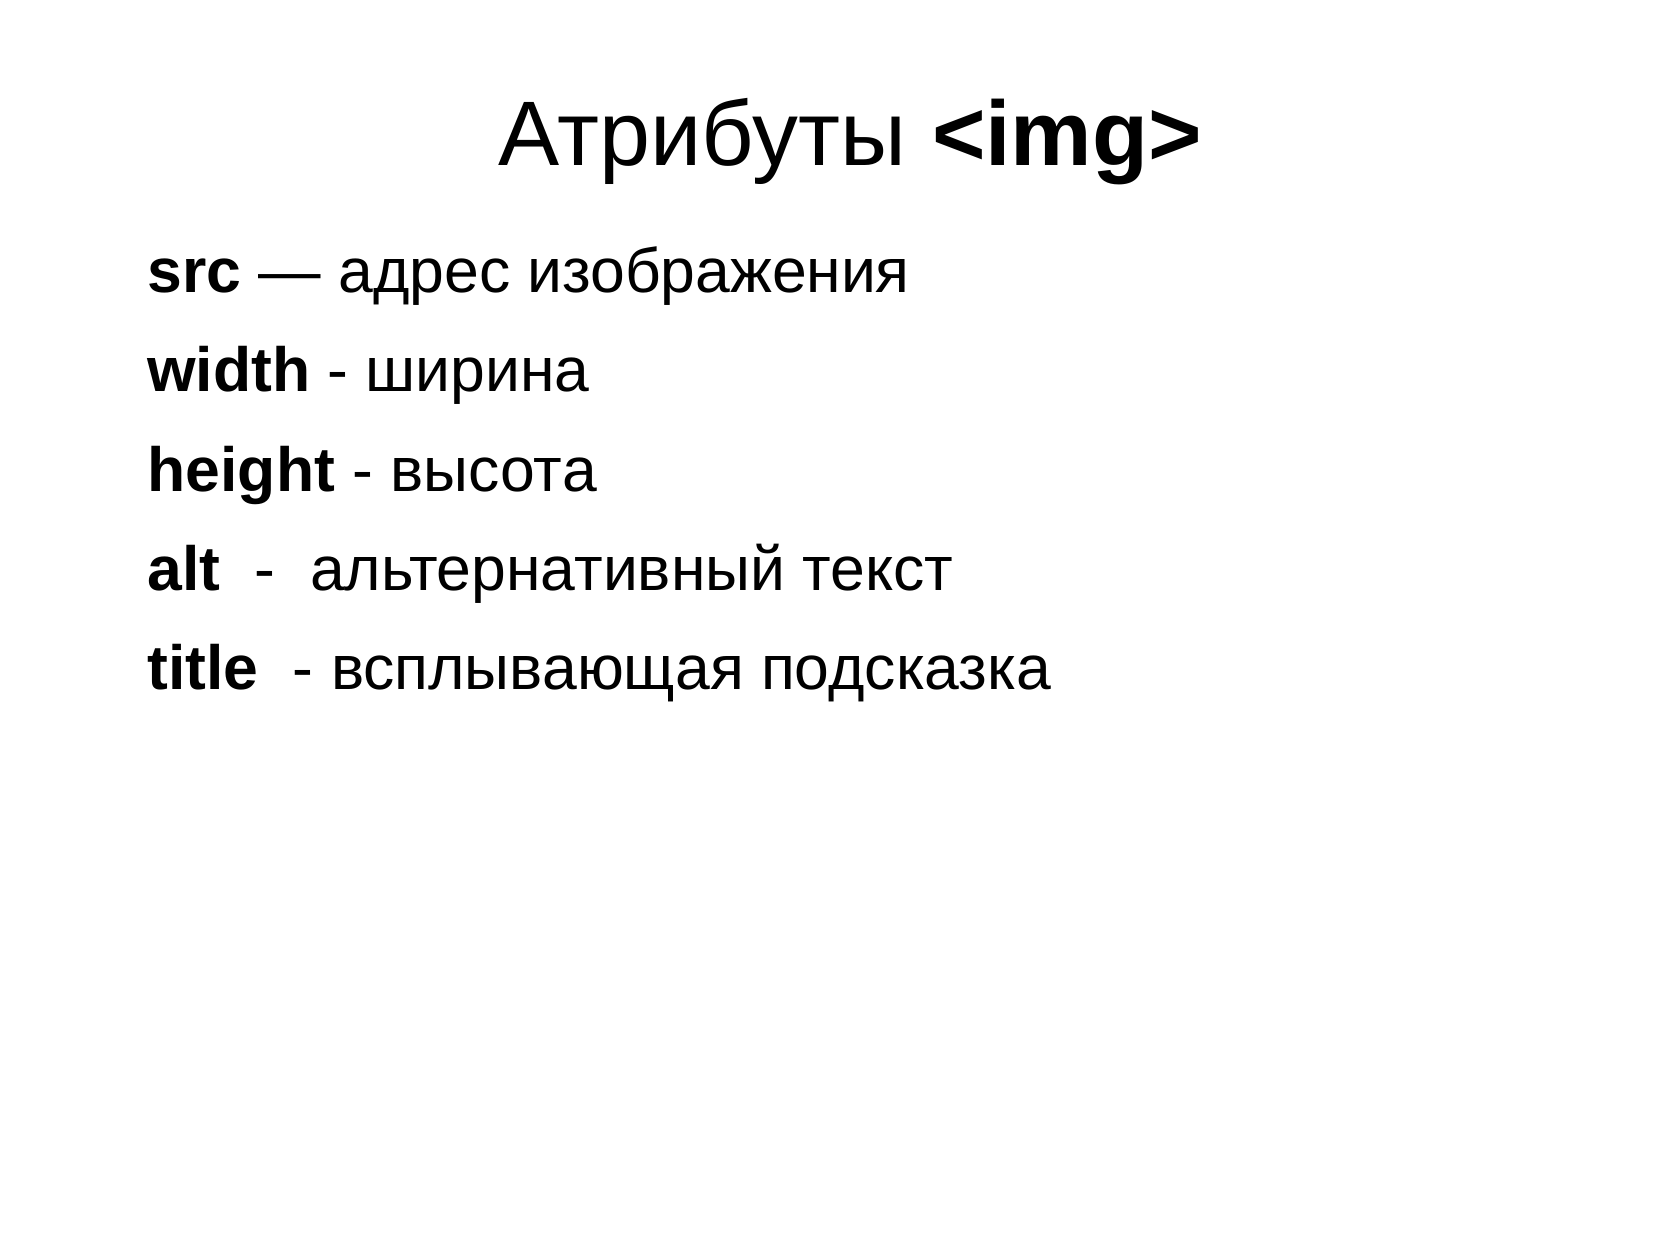

# Атрибуты <img>
src — адрес изображения
width - ширина
height - высота
alt - альтернативный текст
title - всплывающая подсказка